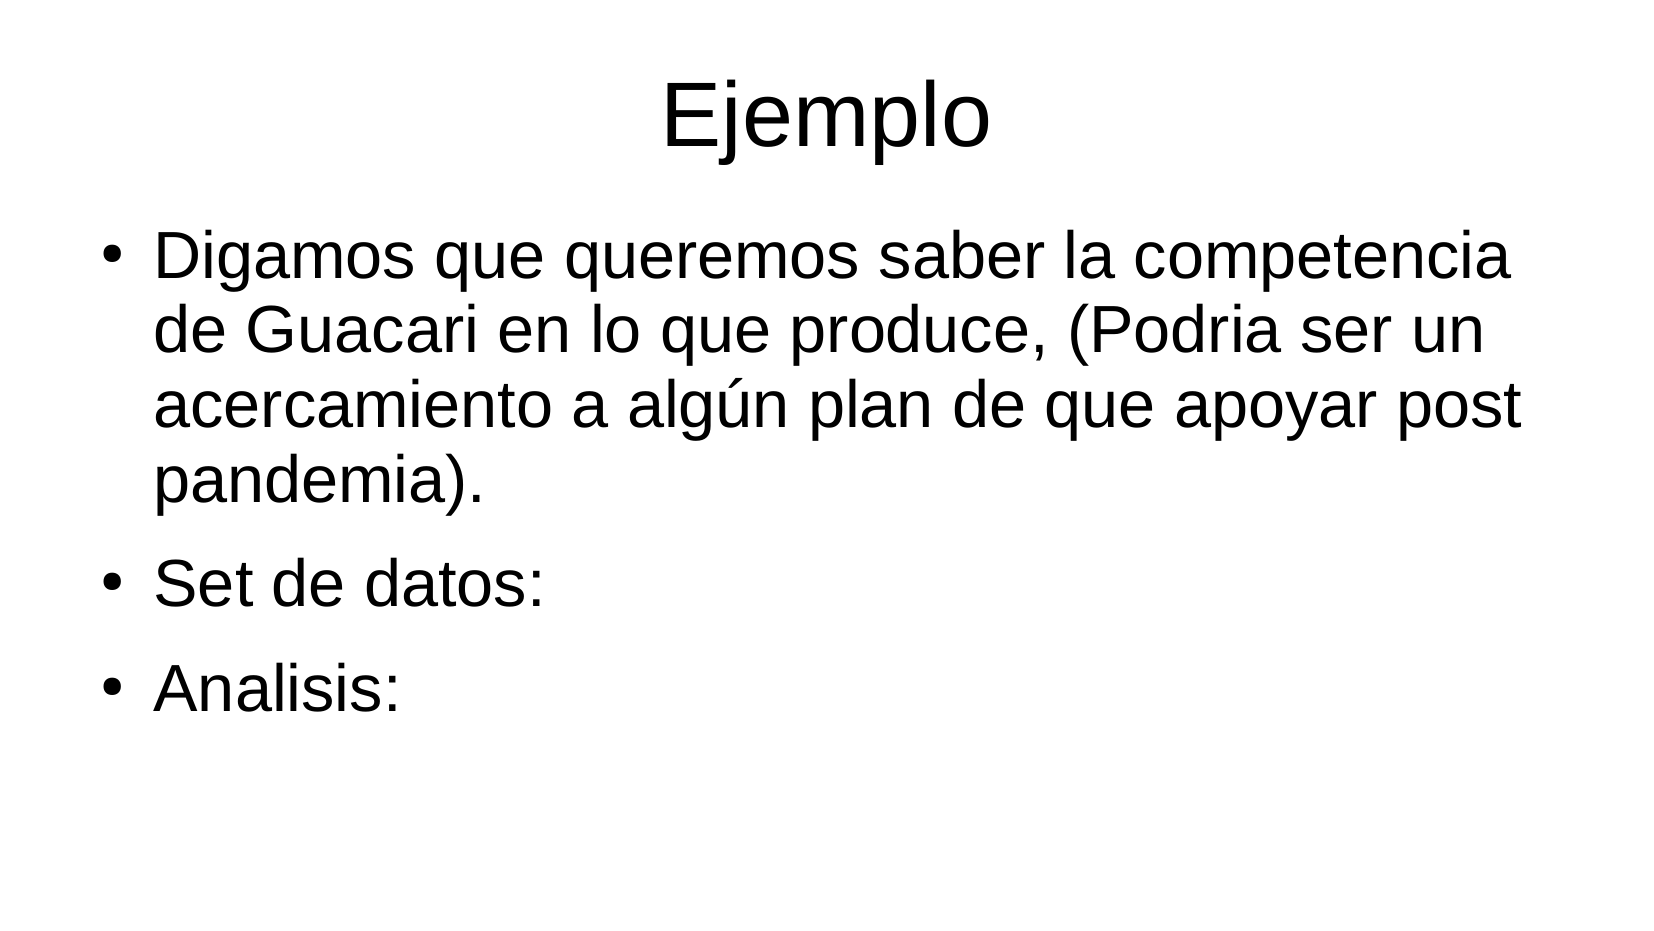

# Ejemplo
Digamos que queremos saber la competencia de Guacari en lo que produce, (Podria ser un acercamiento a algún plan de que apoyar post pandemia).
Set de datos:
Analisis: